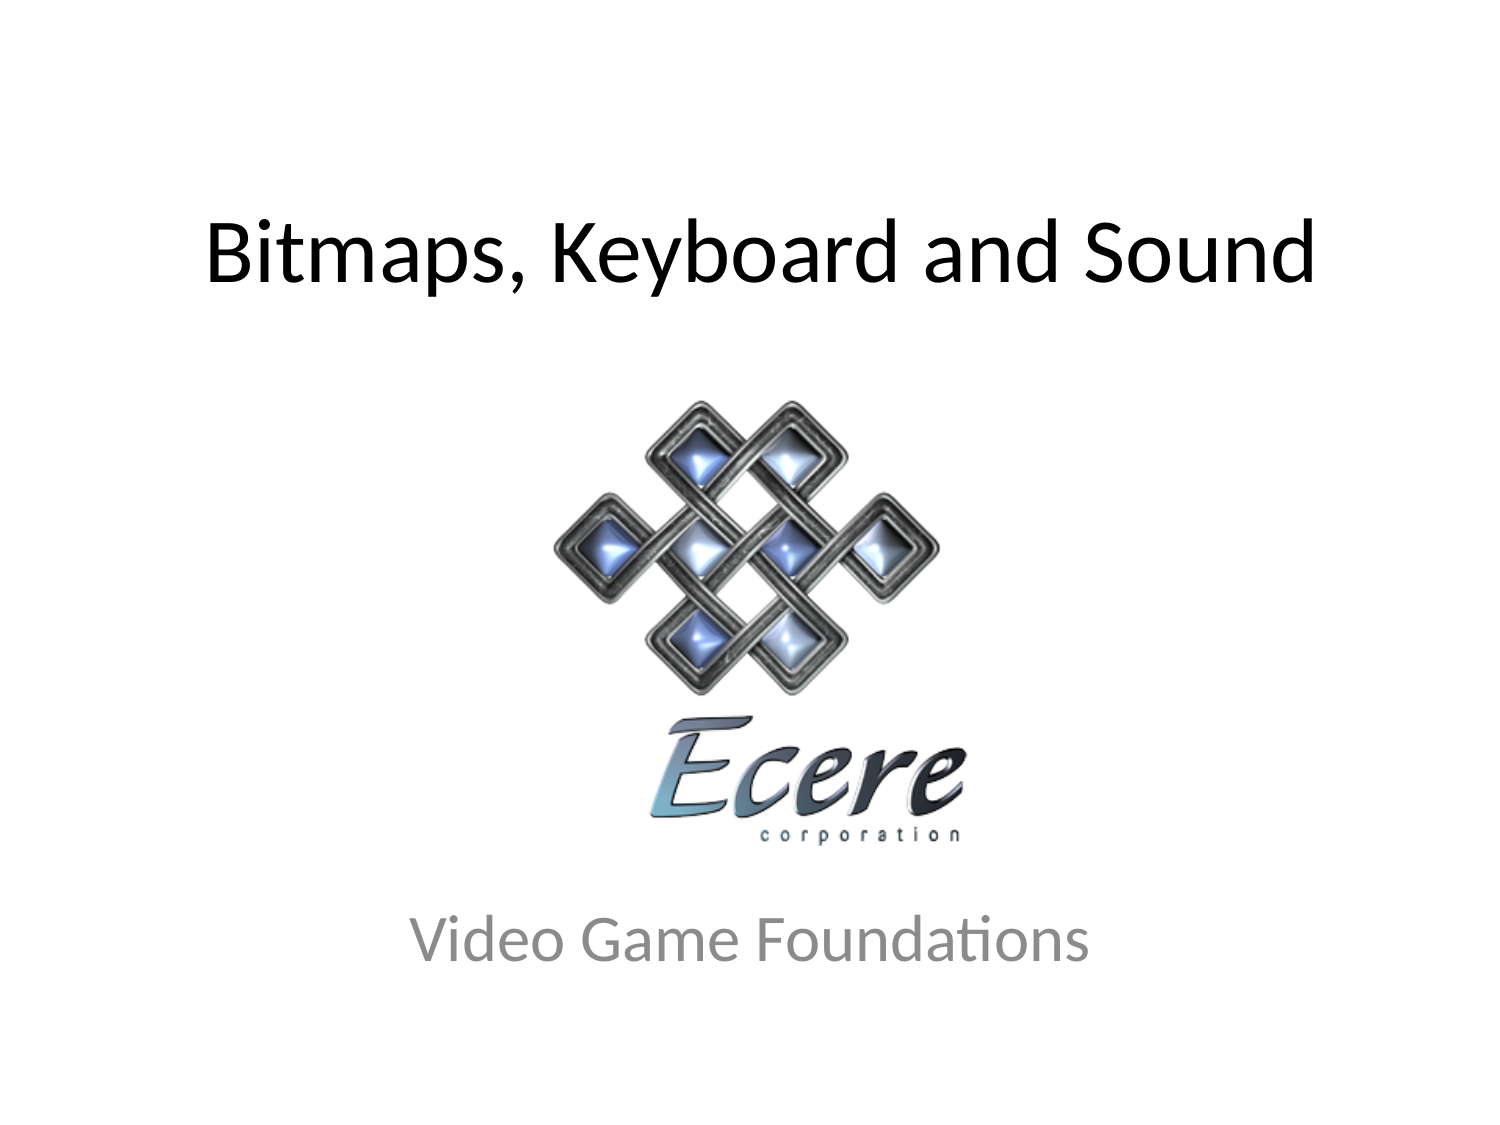

# Bitmaps, Keyboard and Sound
Video Game Foundations